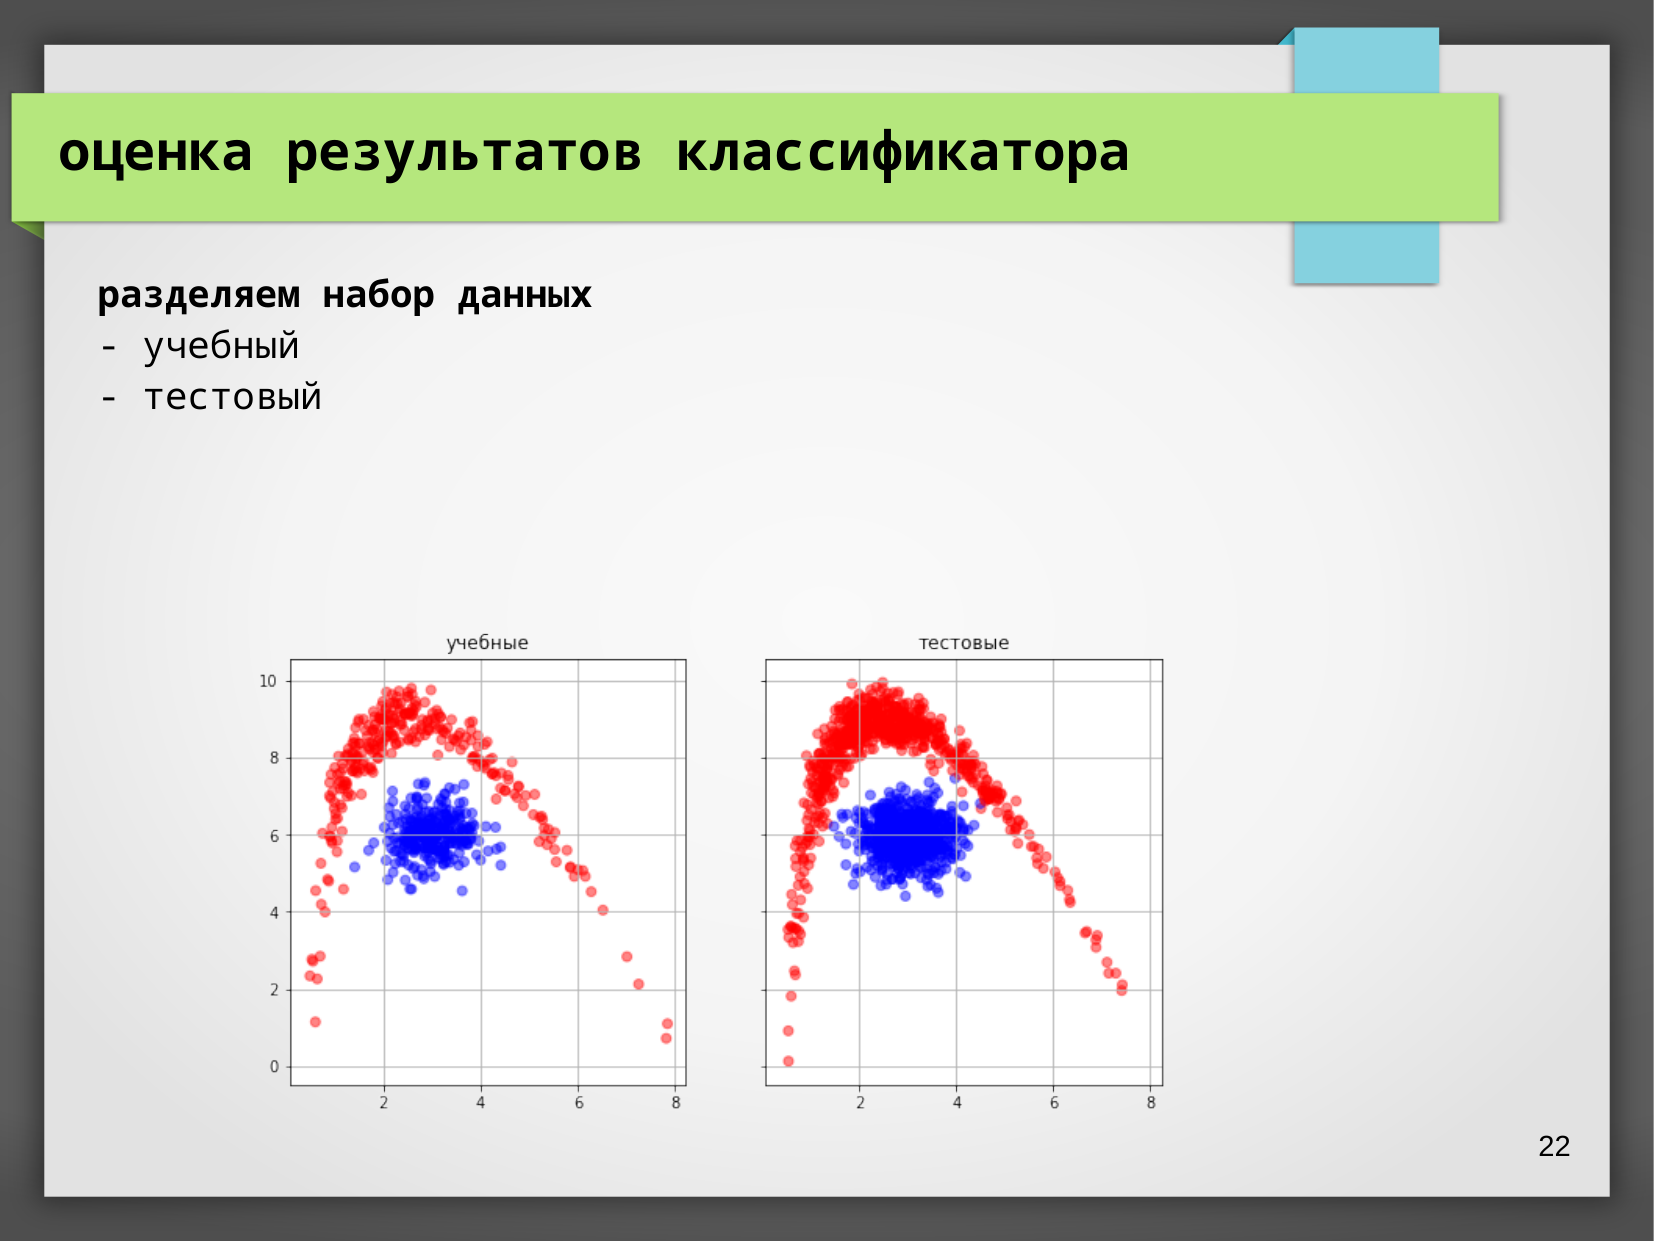

# оценка результатов классификатора
разделяем набор данных
- учебный
- тестовый
22